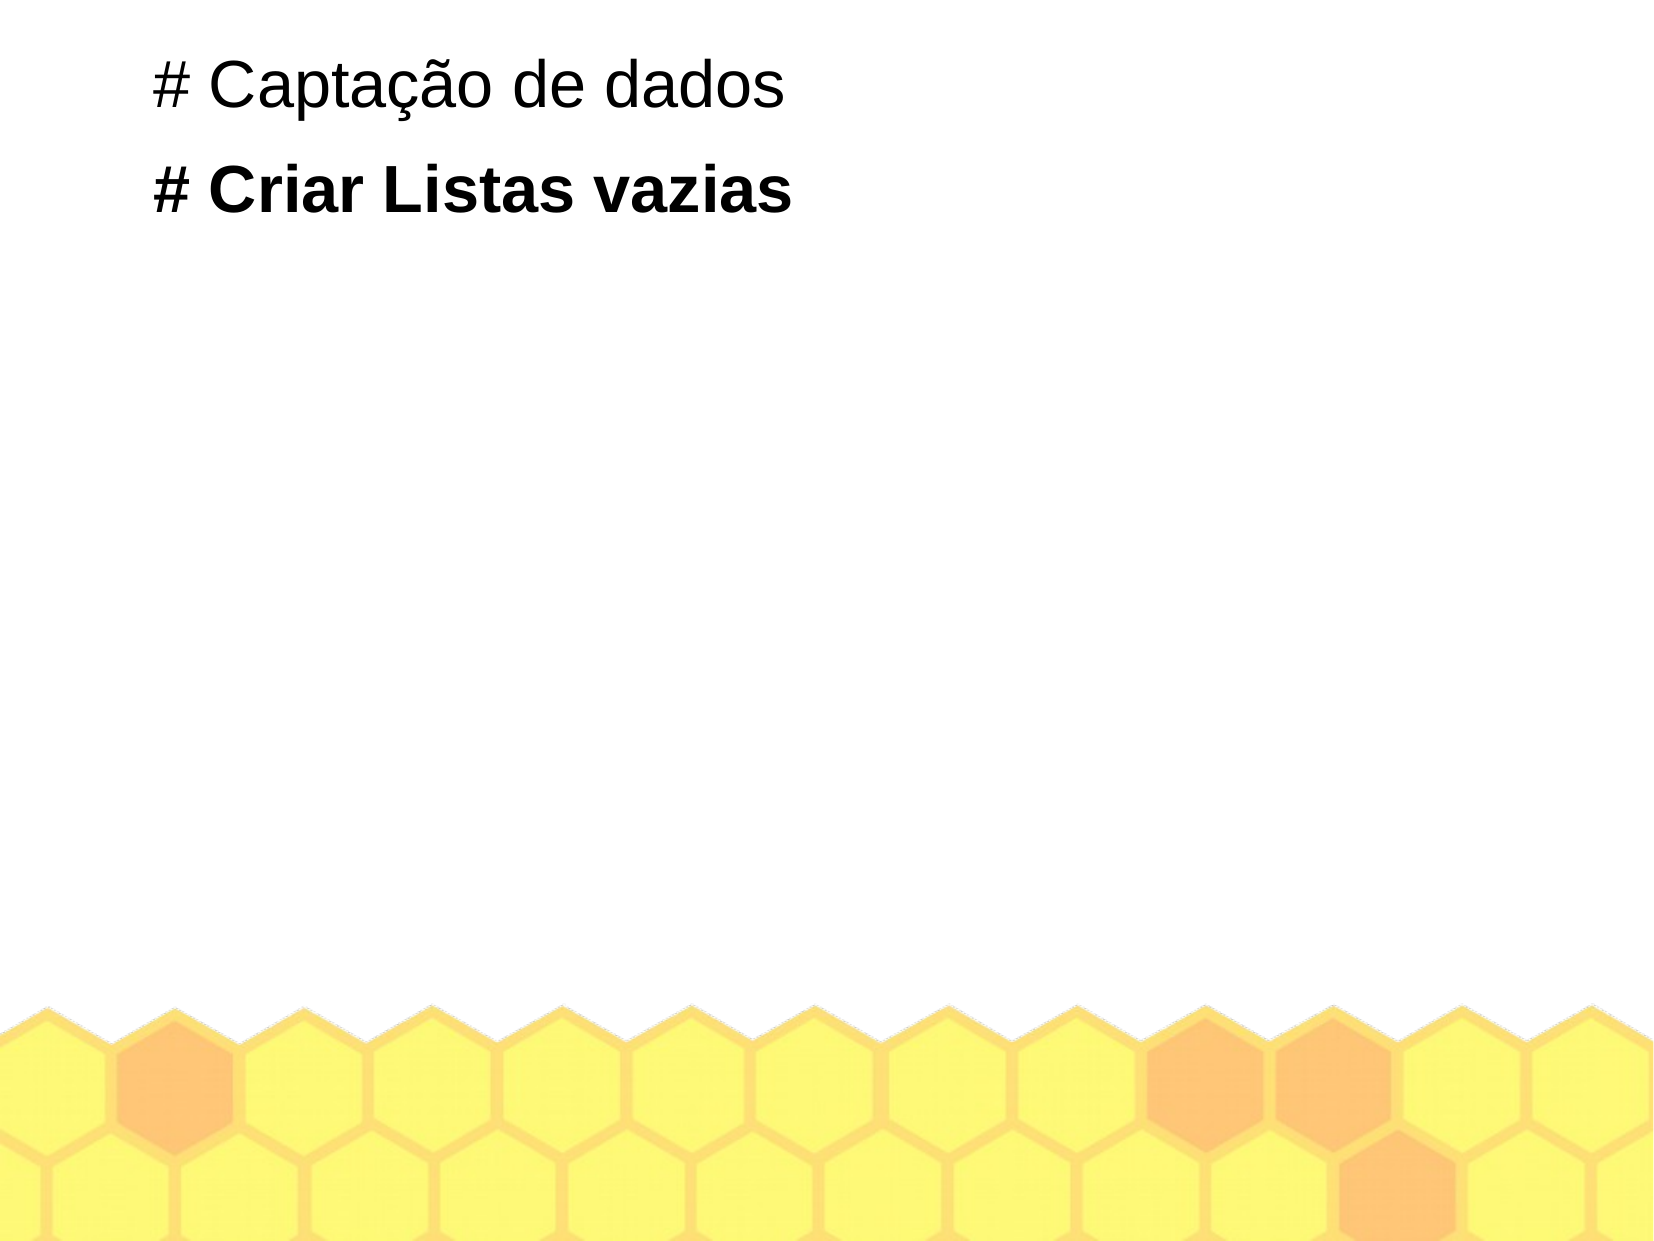

# # Captação de dados
# Criar Listas vazias